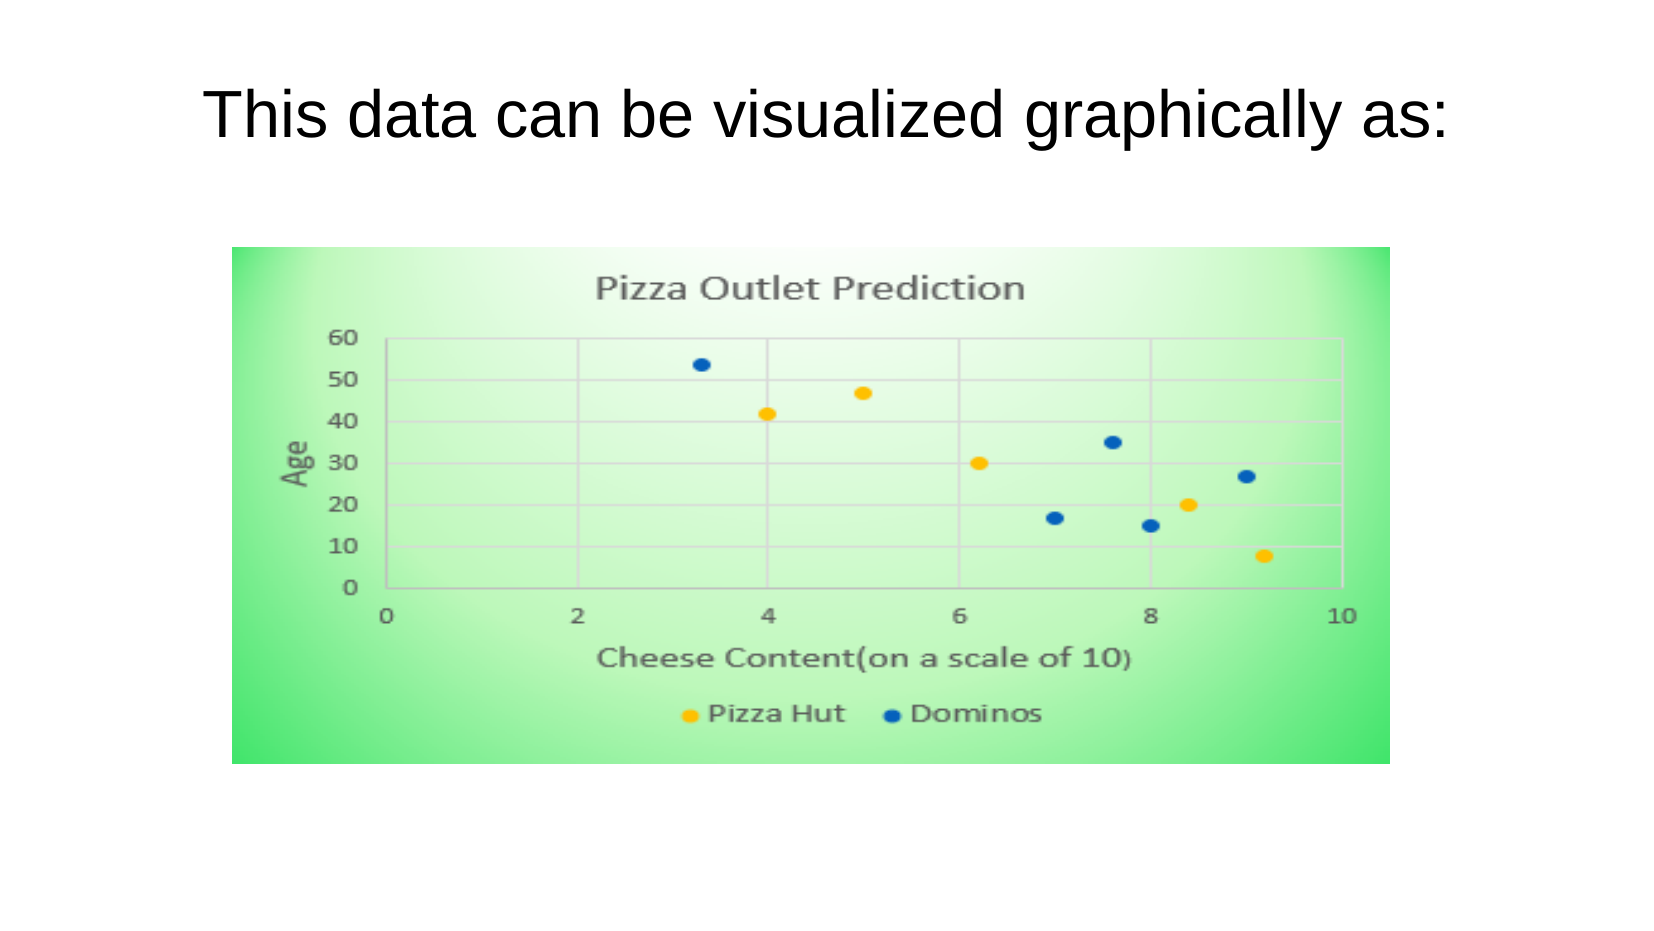

# This data can be visualized graphically as: